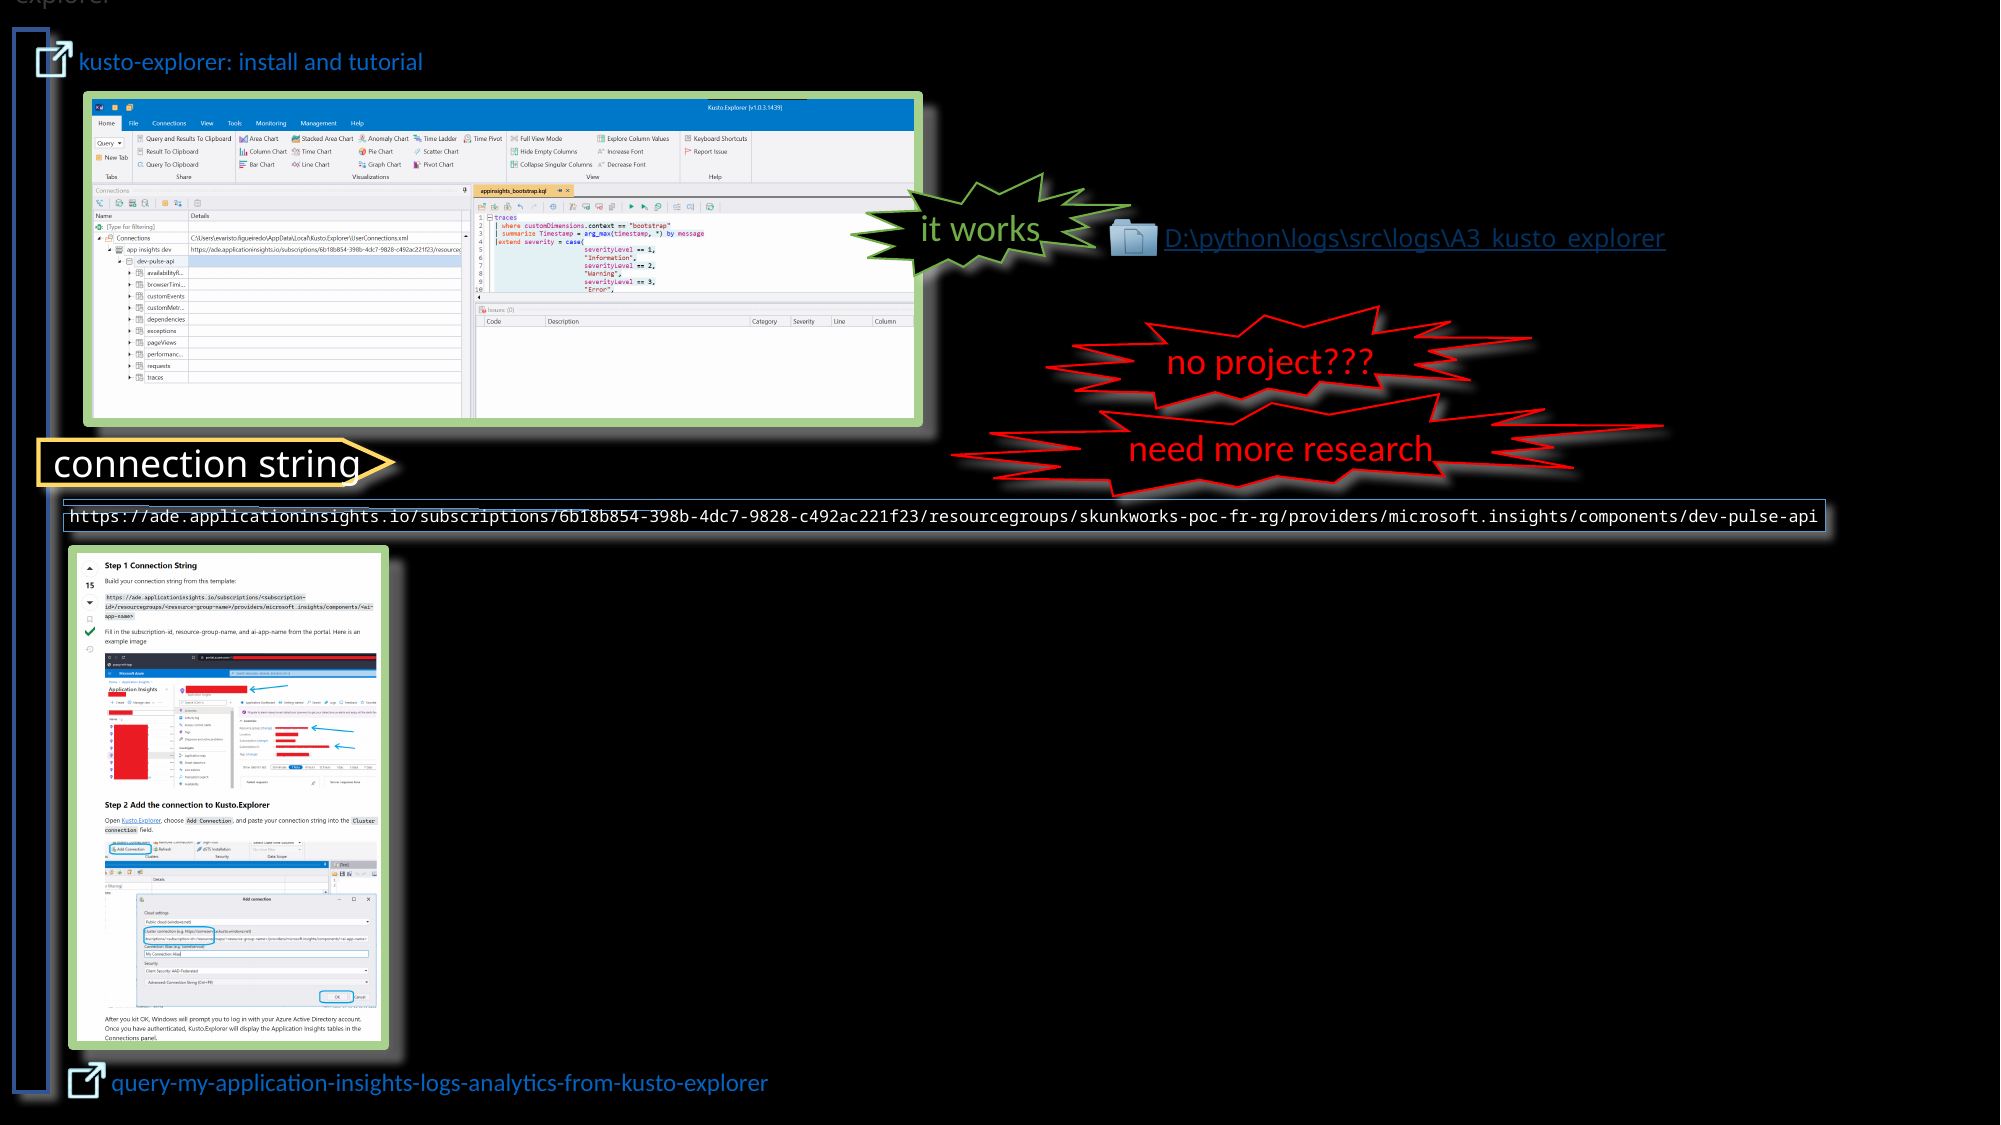

# 7.2.2 kusto explorer
kusto-explorer: install and tutorial
it works
D:\python\logs\src\logs\A3_kusto_explorer
no project???
need more research
connection string
https://ade.applicationinsights.io/subscriptions/6b18b854-398b-4dc7-9828-c492ac221f23/resourcegroups/skunkworks-poc-fr-rg/providers/microsoft.insights/components/dev-pulse-api
query-my-application-insights-logs-analytics-from-kusto-explorer